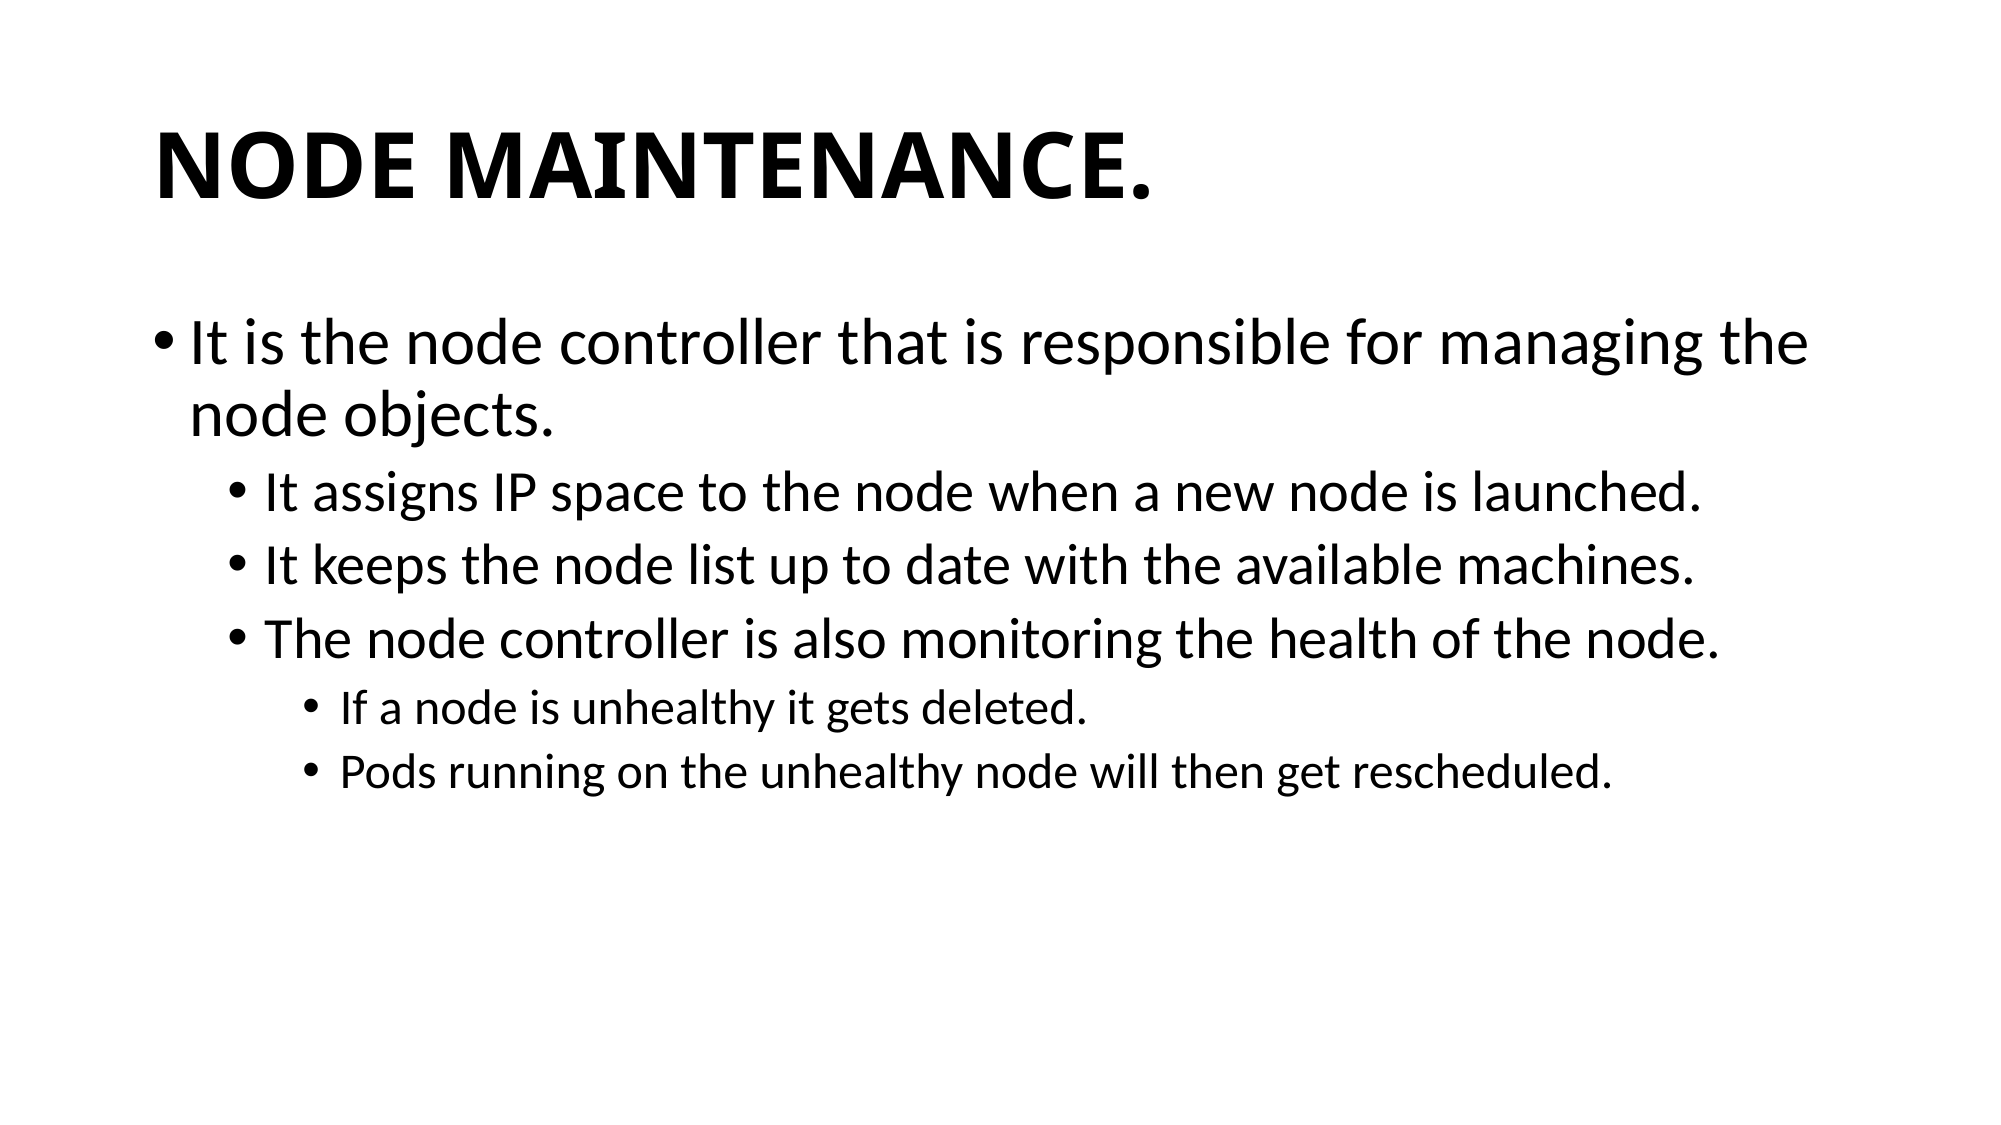

# NODE MAINTENANCE.
It is the node controller that is responsible for managing the node objects.
It assigns IP space to the node when a new node is launched.
It keeps the node list up to date with the available machines.
The node controller is also monitoring the health of the node.
If a node is unhealthy it gets deleted.
Pods running on the unhealthy node will then get rescheduled.